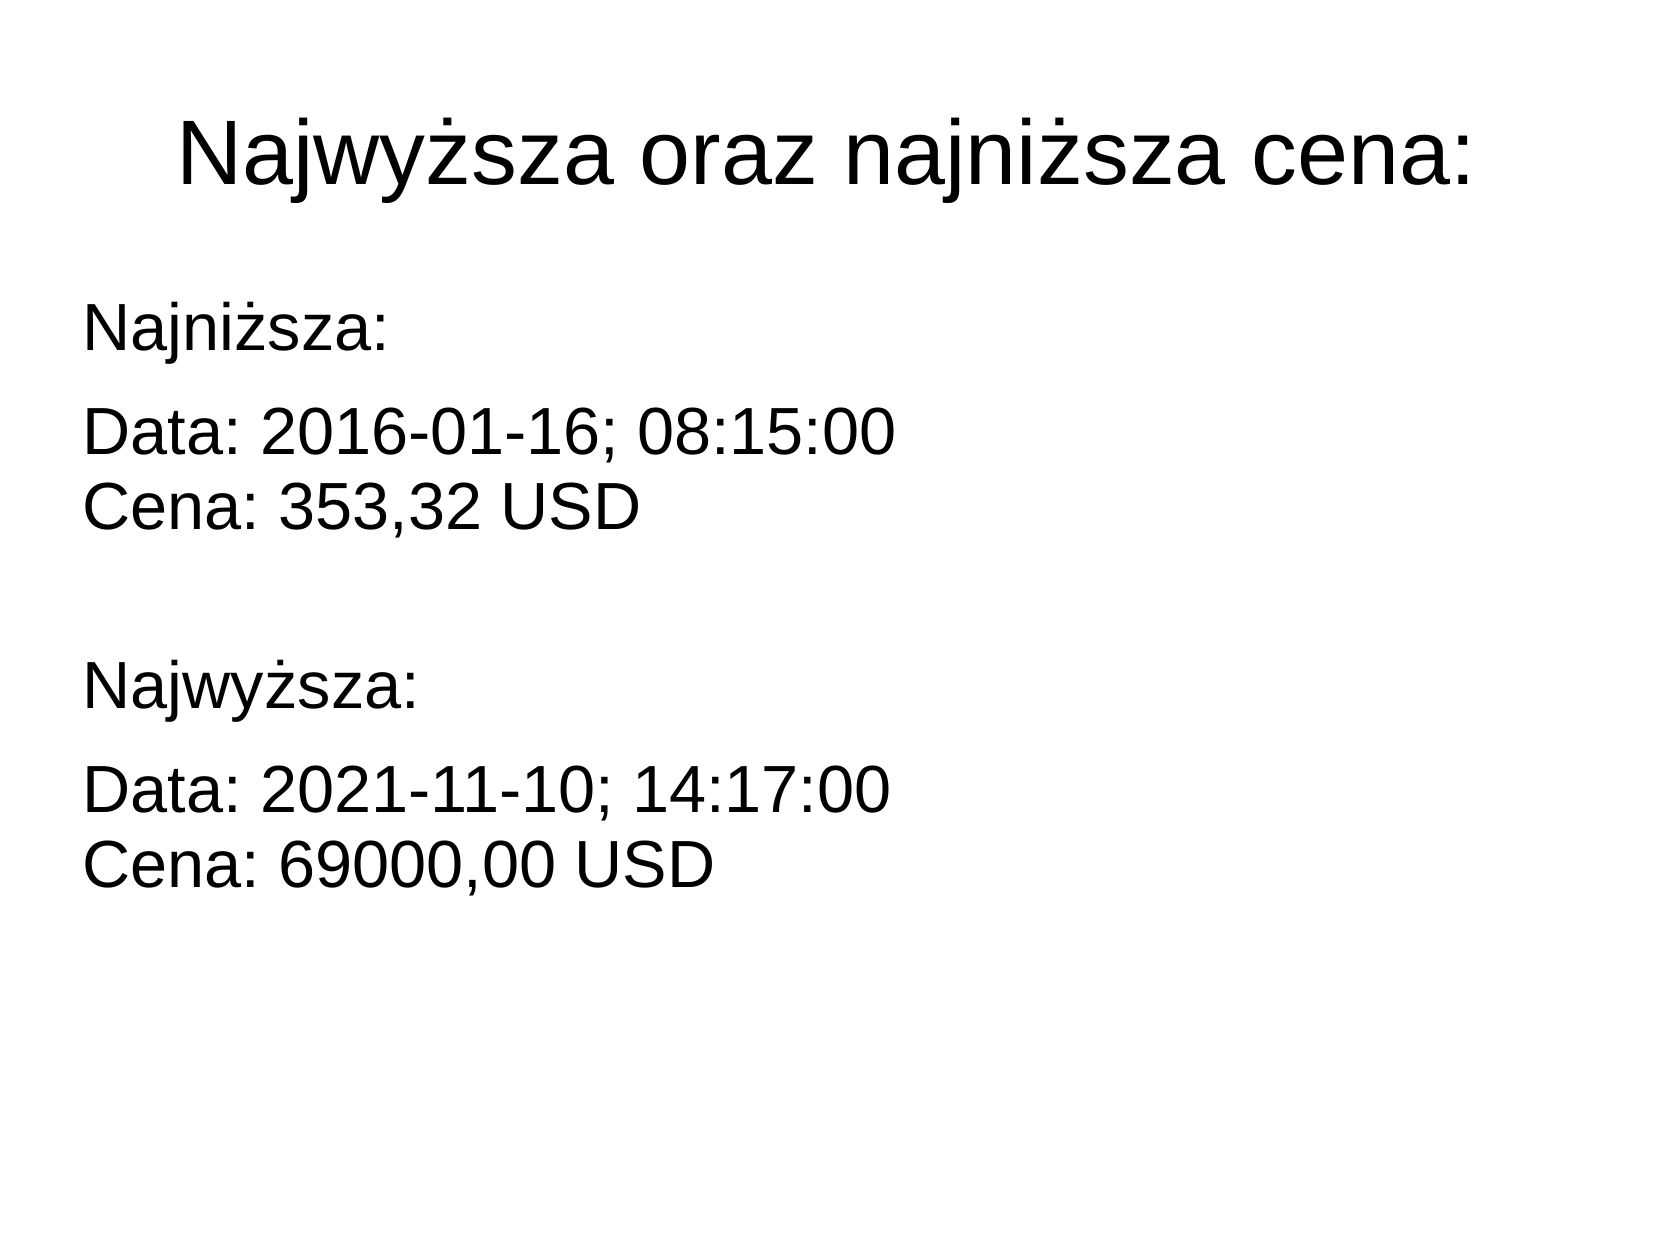

# Najwyższa oraz najniższa cena:
Najniższa:
Data: 2016-01-16; 08:15:00
Cena: 353,32 USD
Najwyższa:
Data: 2021-11-10; 14:17:00
Cena: 69000,00 USD